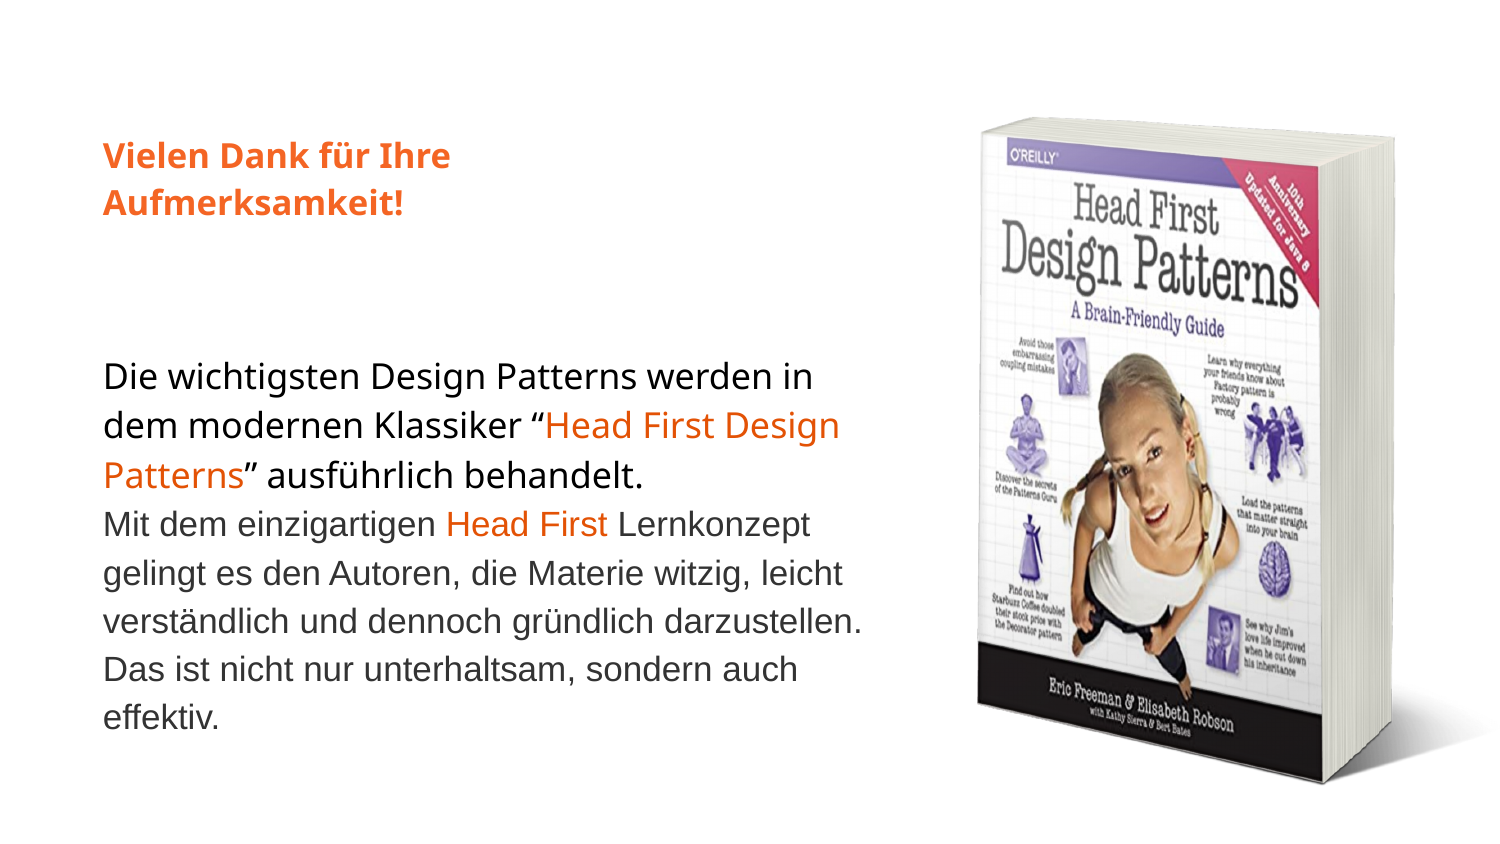

# Vielen Dank für Ihre Aufmerksamkeit!
Die wichtigsten Design Patterns werden in dem modernen Klassiker “Head First Design Patterns” ausführlich behandelt.
Mit dem einzigartigen Head First Lernkonzept gelingt es den Autoren, die Materie witzig, leicht verständlich und dennoch gründlich darzustellen. Das ist nicht nur unterhaltsam, sondern auch effektiv.